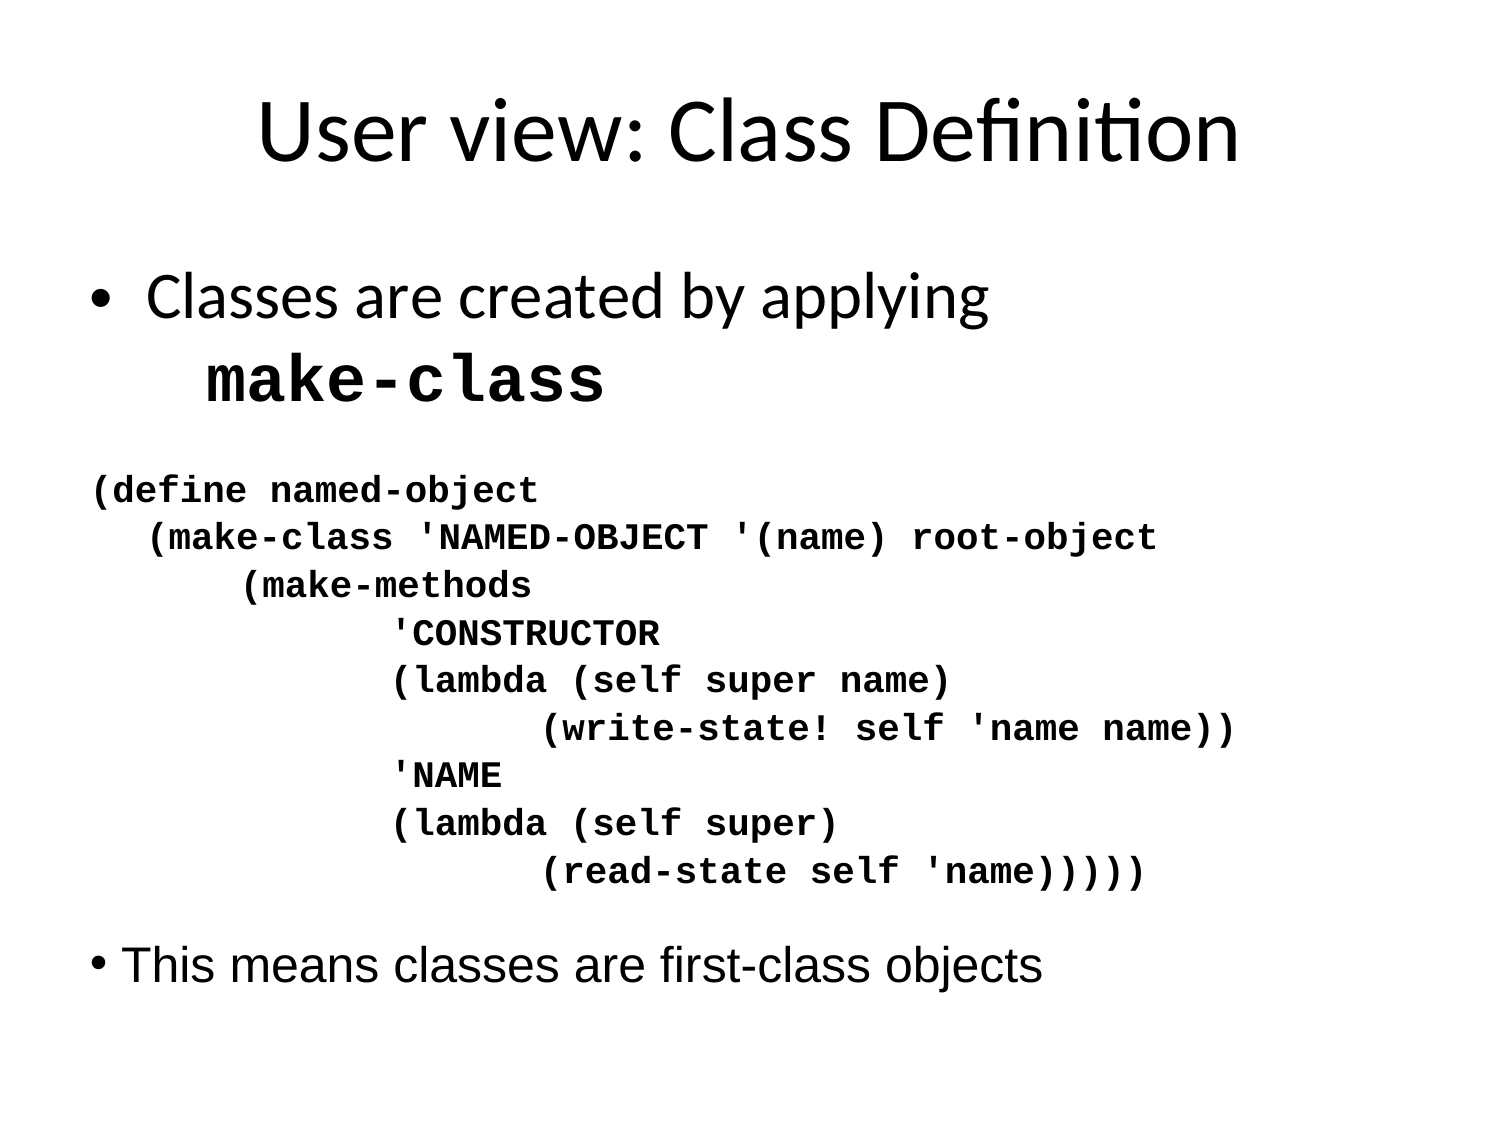

# User view: Class Definition
Classes are created by applying
 make-class
(define named-object
	(make-class 'NAMED-OBJECT '(name) root-object
		(make-methods
			'CONSTRUCTOR
			(lambda (self super name)
 (write-state! self 'name name))
			'NAME
			(lambda (self super)
				(read-state self 'name)))))
 This means classes are first-class objects